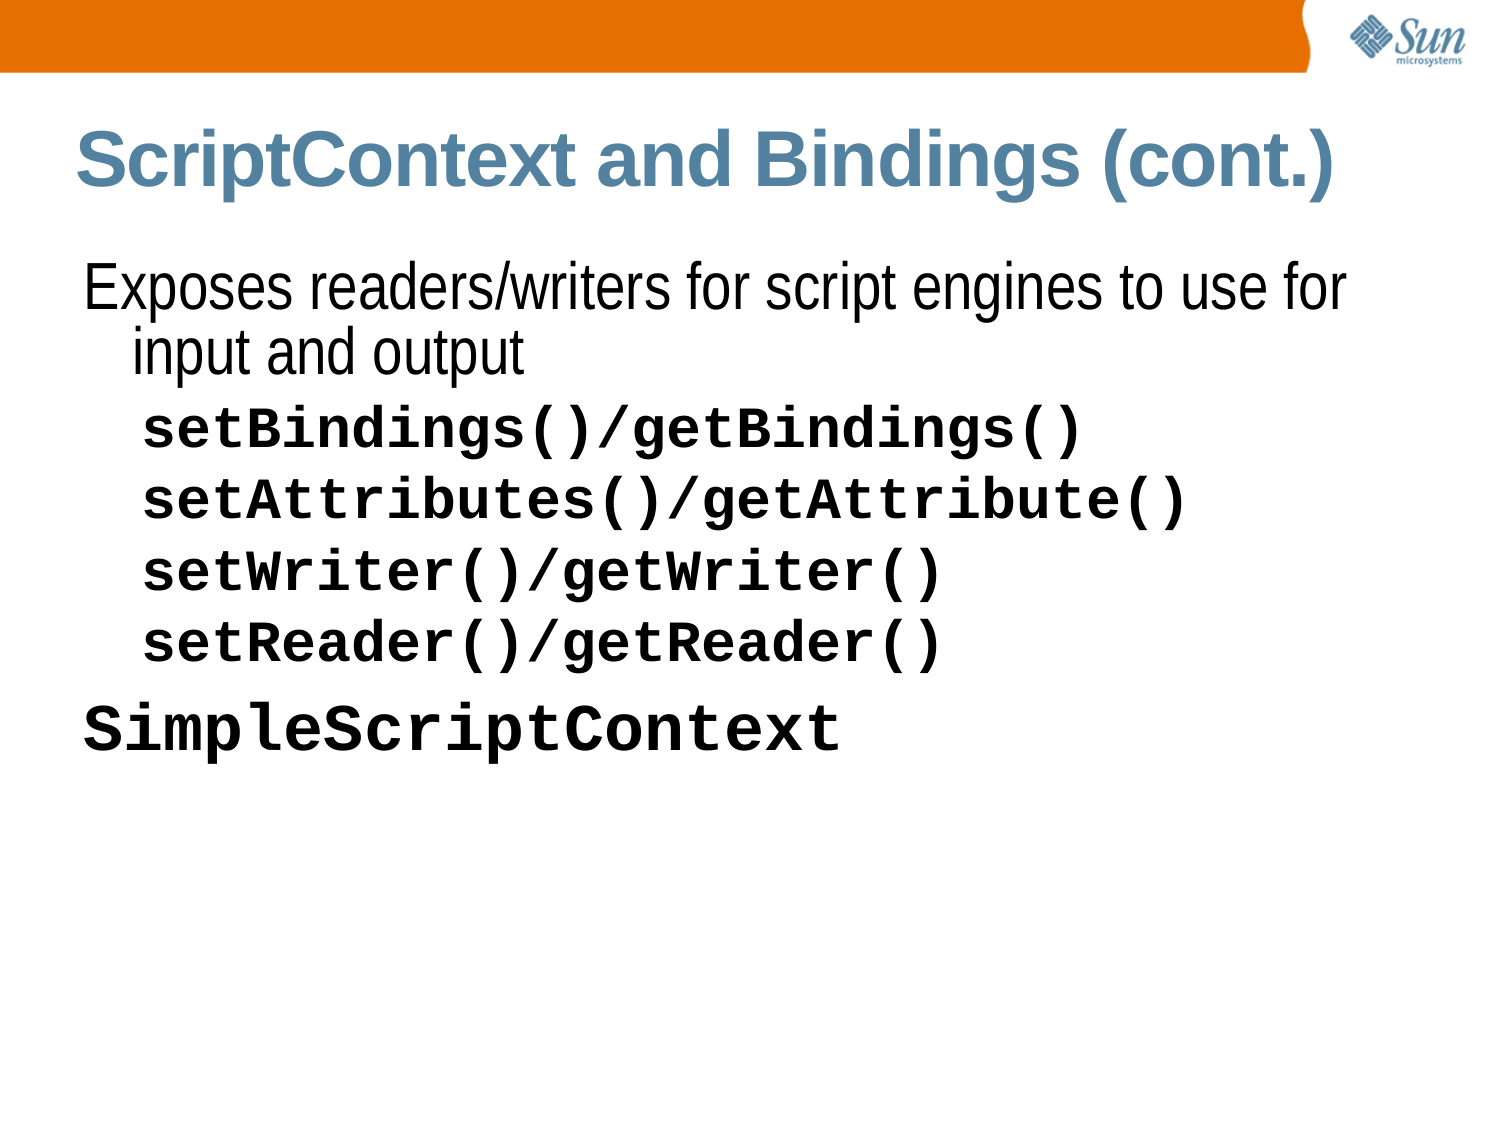

# ScriptContext and Bindings (cont.)
Exposes readers/writers for script engines to use for input and output
setBindings()/getBindings()
setAttributes()/getAttribute()
setWriter()/getWriter()
setReader()/getReader()
SimpleScriptContext